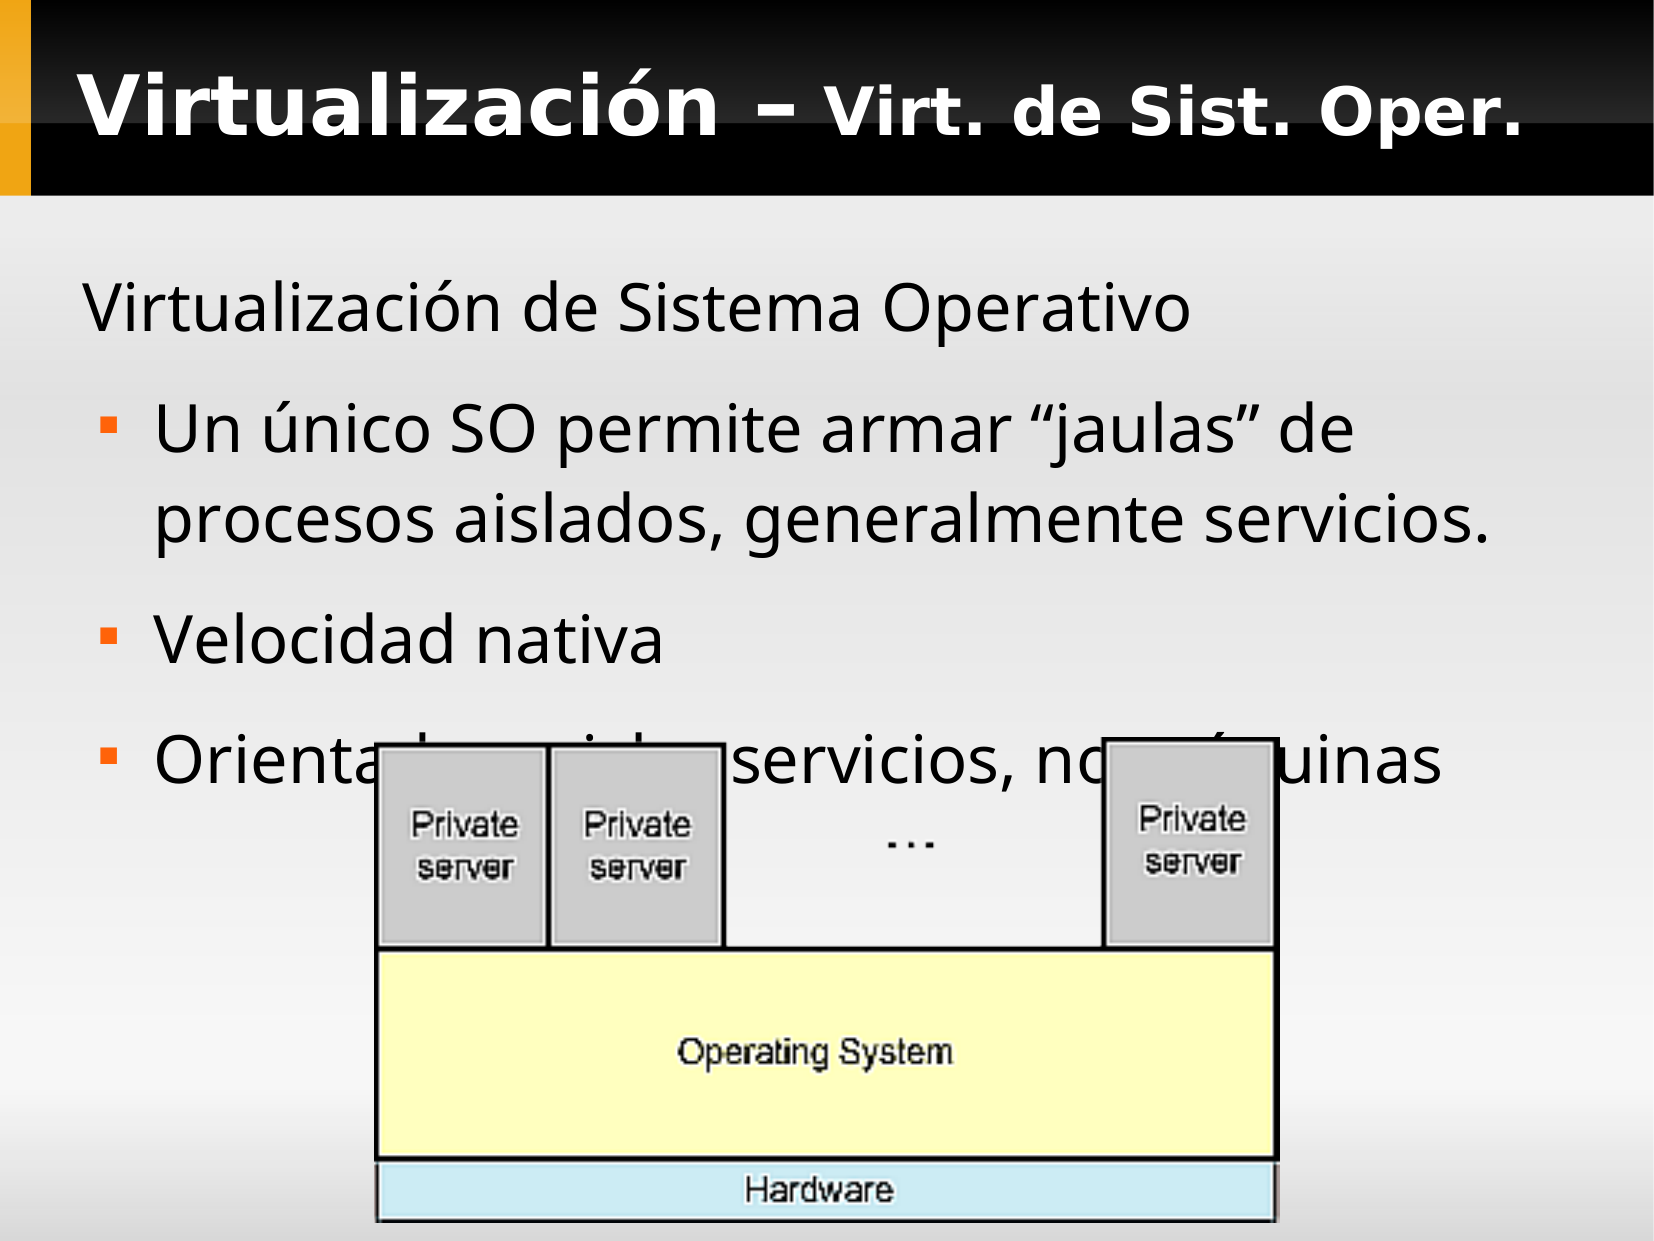

# Virtualización – Virt. de Sist. Oper.
Virtualización de Sistema Operativo
Un único SO permite armar “jaulas” de procesos aislados, generalmente servicios.
Velocidad nativa
Orientado a aislar servicios, no máquinas